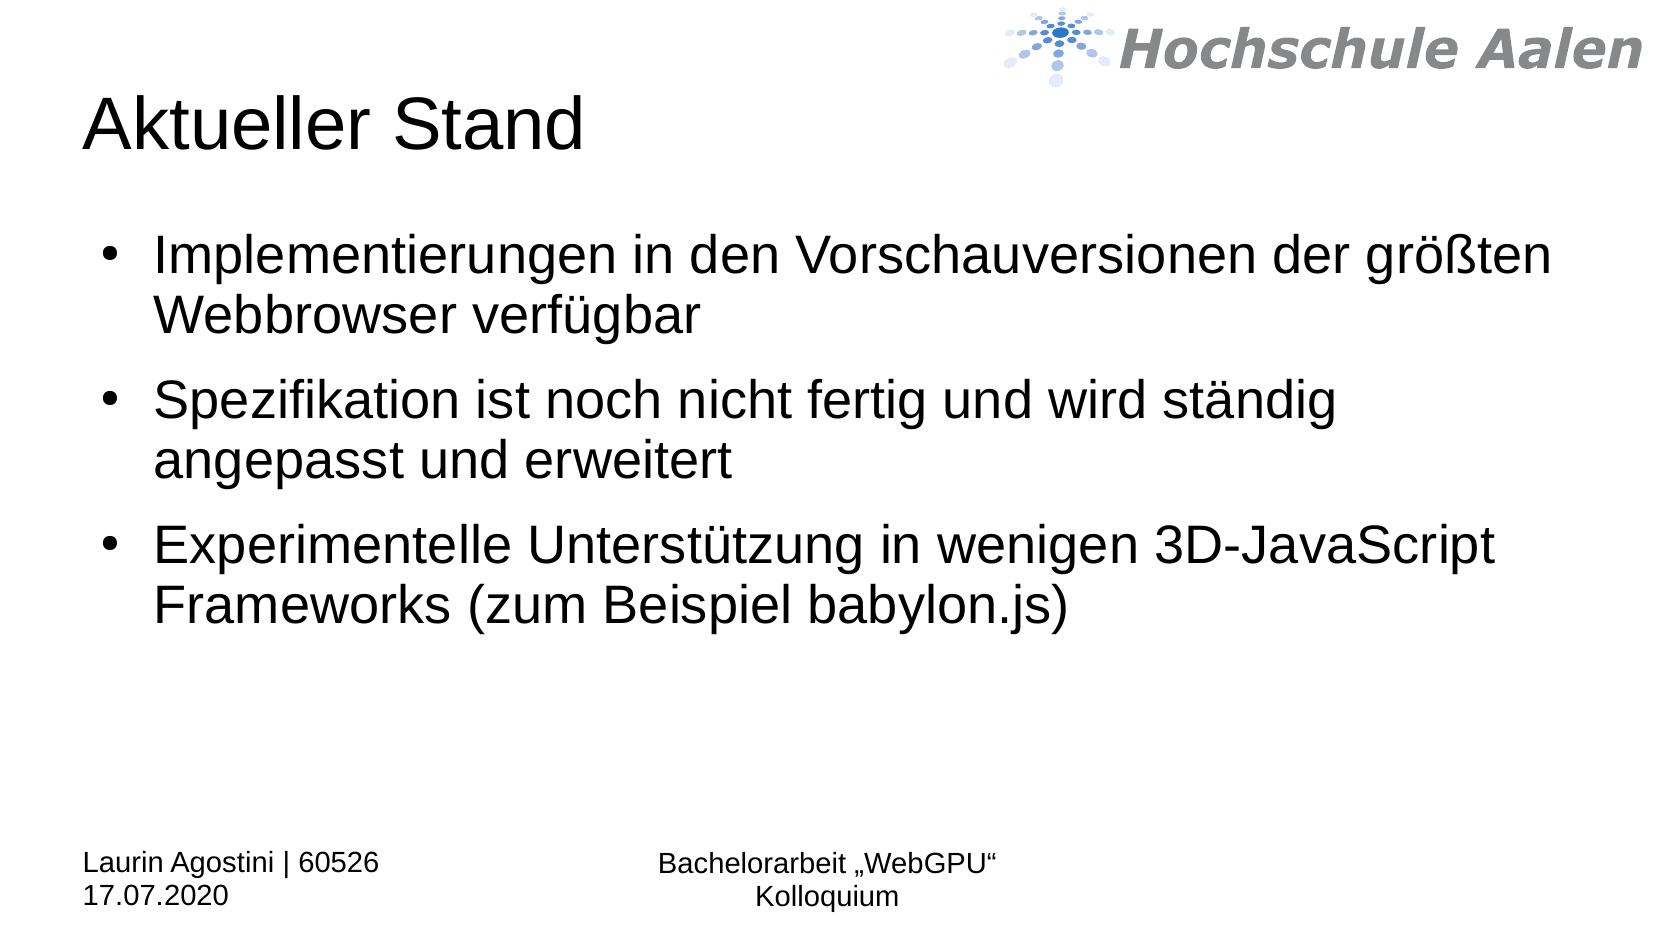

# Aktueller Stand
Implementierungen in den Vorschauversionen der größten Webbrowser verfügbar
Spezifikation ist noch nicht fertig und wird ständig angepasst und erweitert
Experimentelle Unterstützung in wenigen 3D-JavaScript Frameworks (zum Beispiel babylon.js)